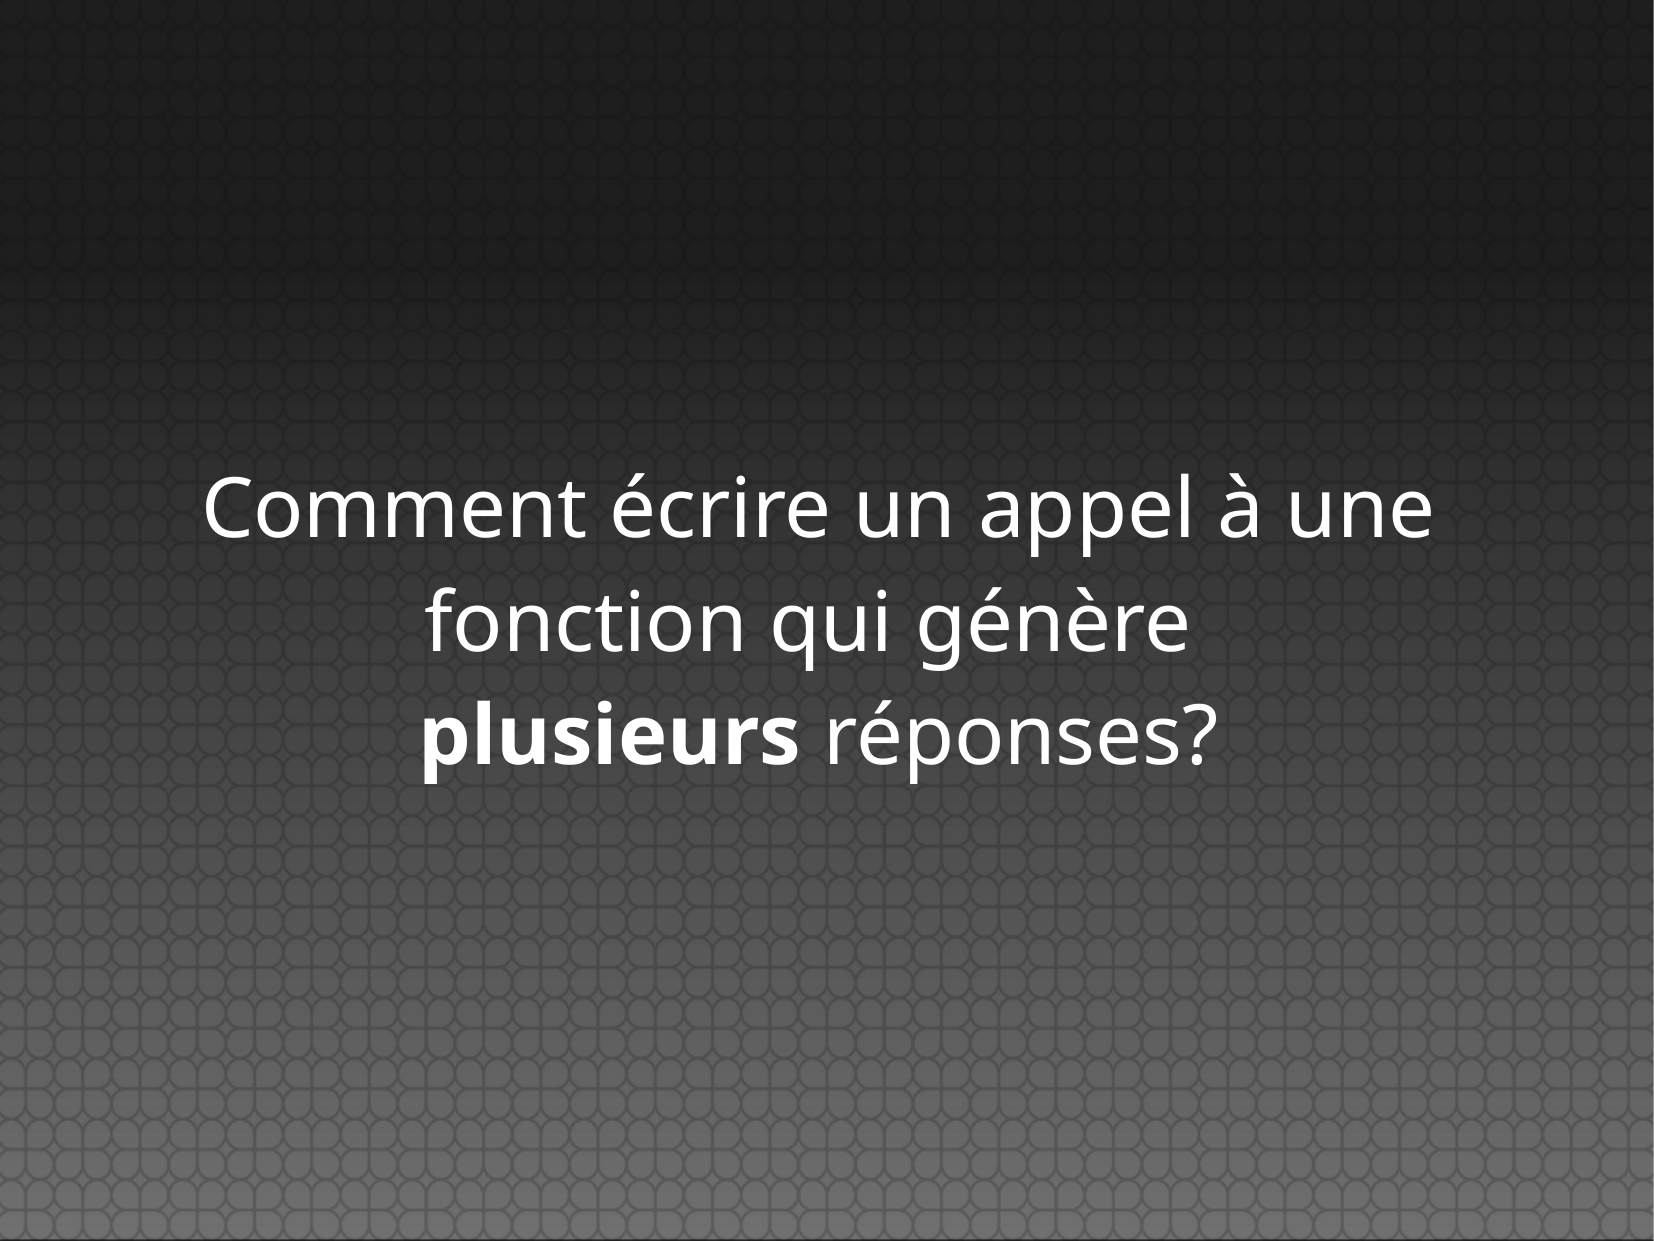

# Comment écrire un appel à une fonction qui génère plusieurs réponses?